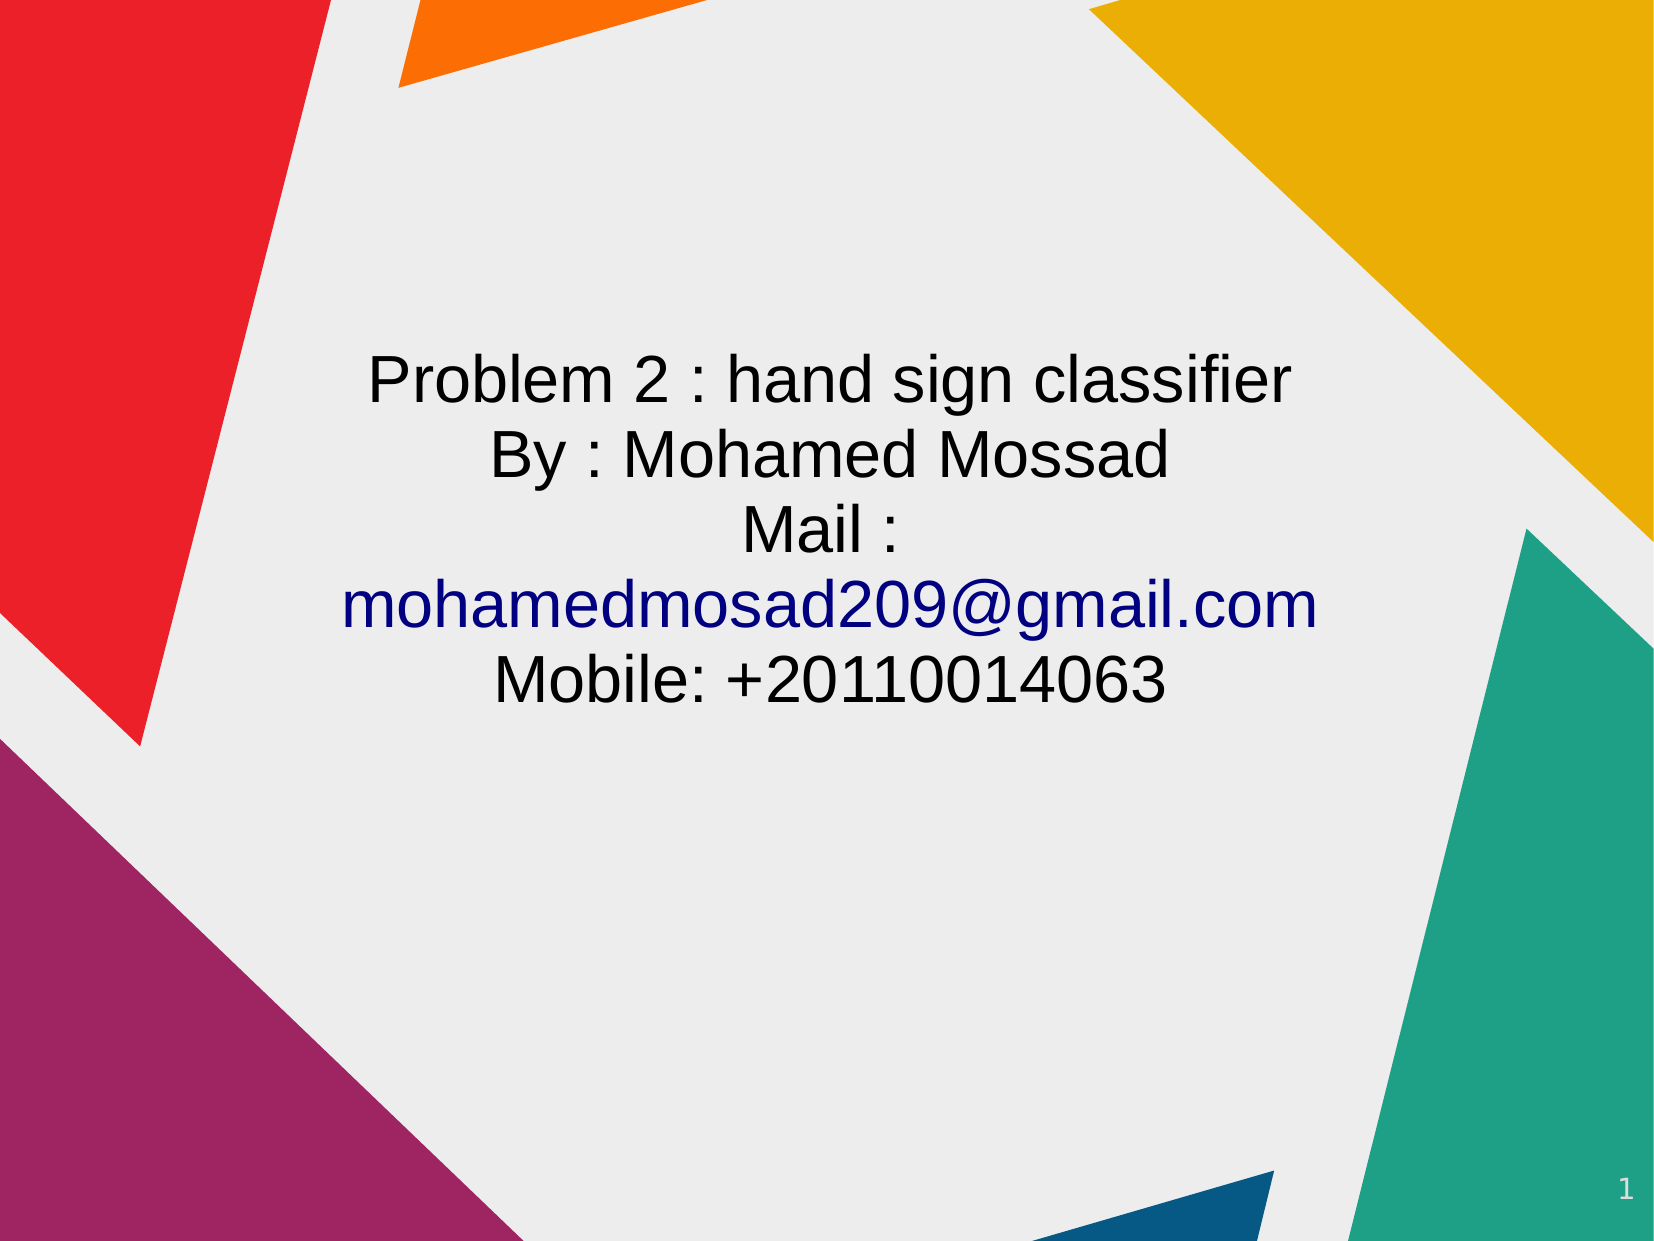

# Problem 2 : hand sign classifier
By : Mohamed Mossad
Mail : mohamedmosad209@gmail.com
Mobile: +20110014063
1